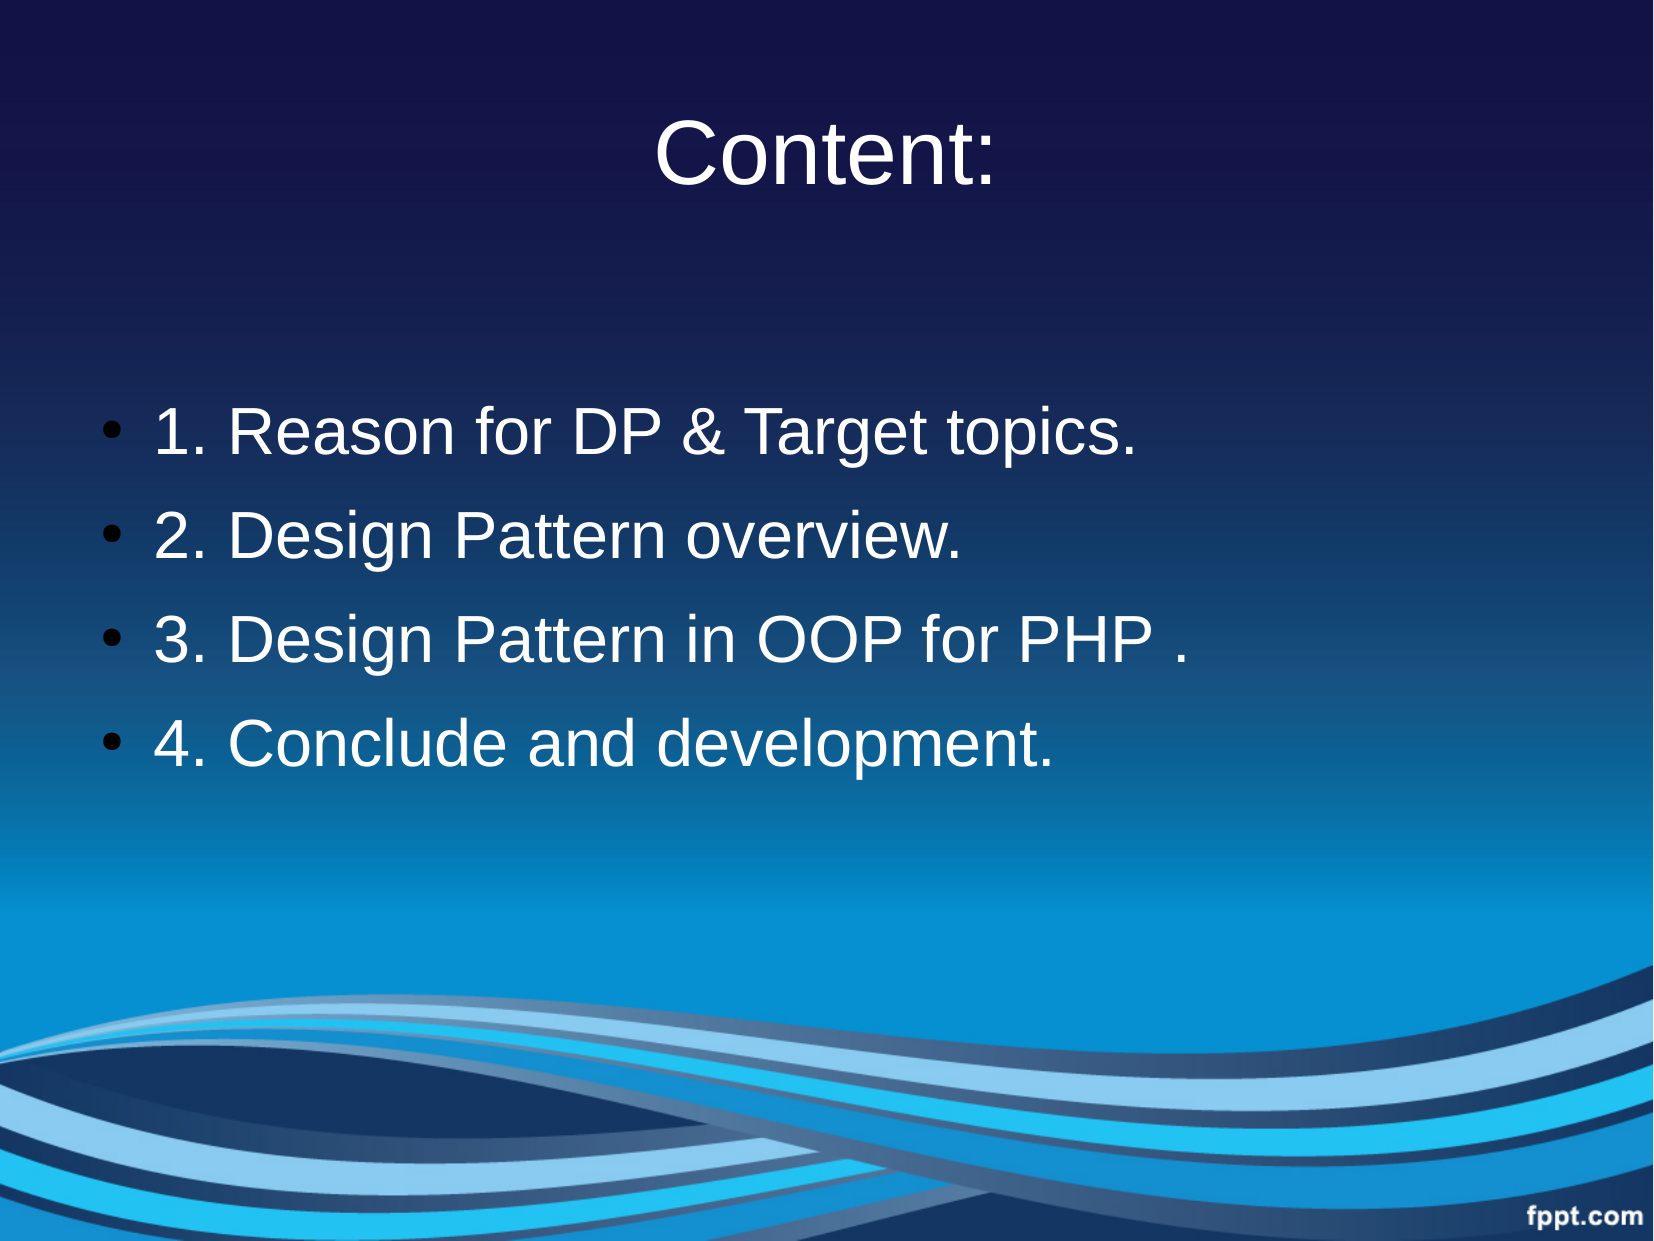

# Content:
1. Reason for DP & Target topics.
2. Design Pattern overview.
3. Design Pattern in OOP for PHP .
4. Conclude and development.